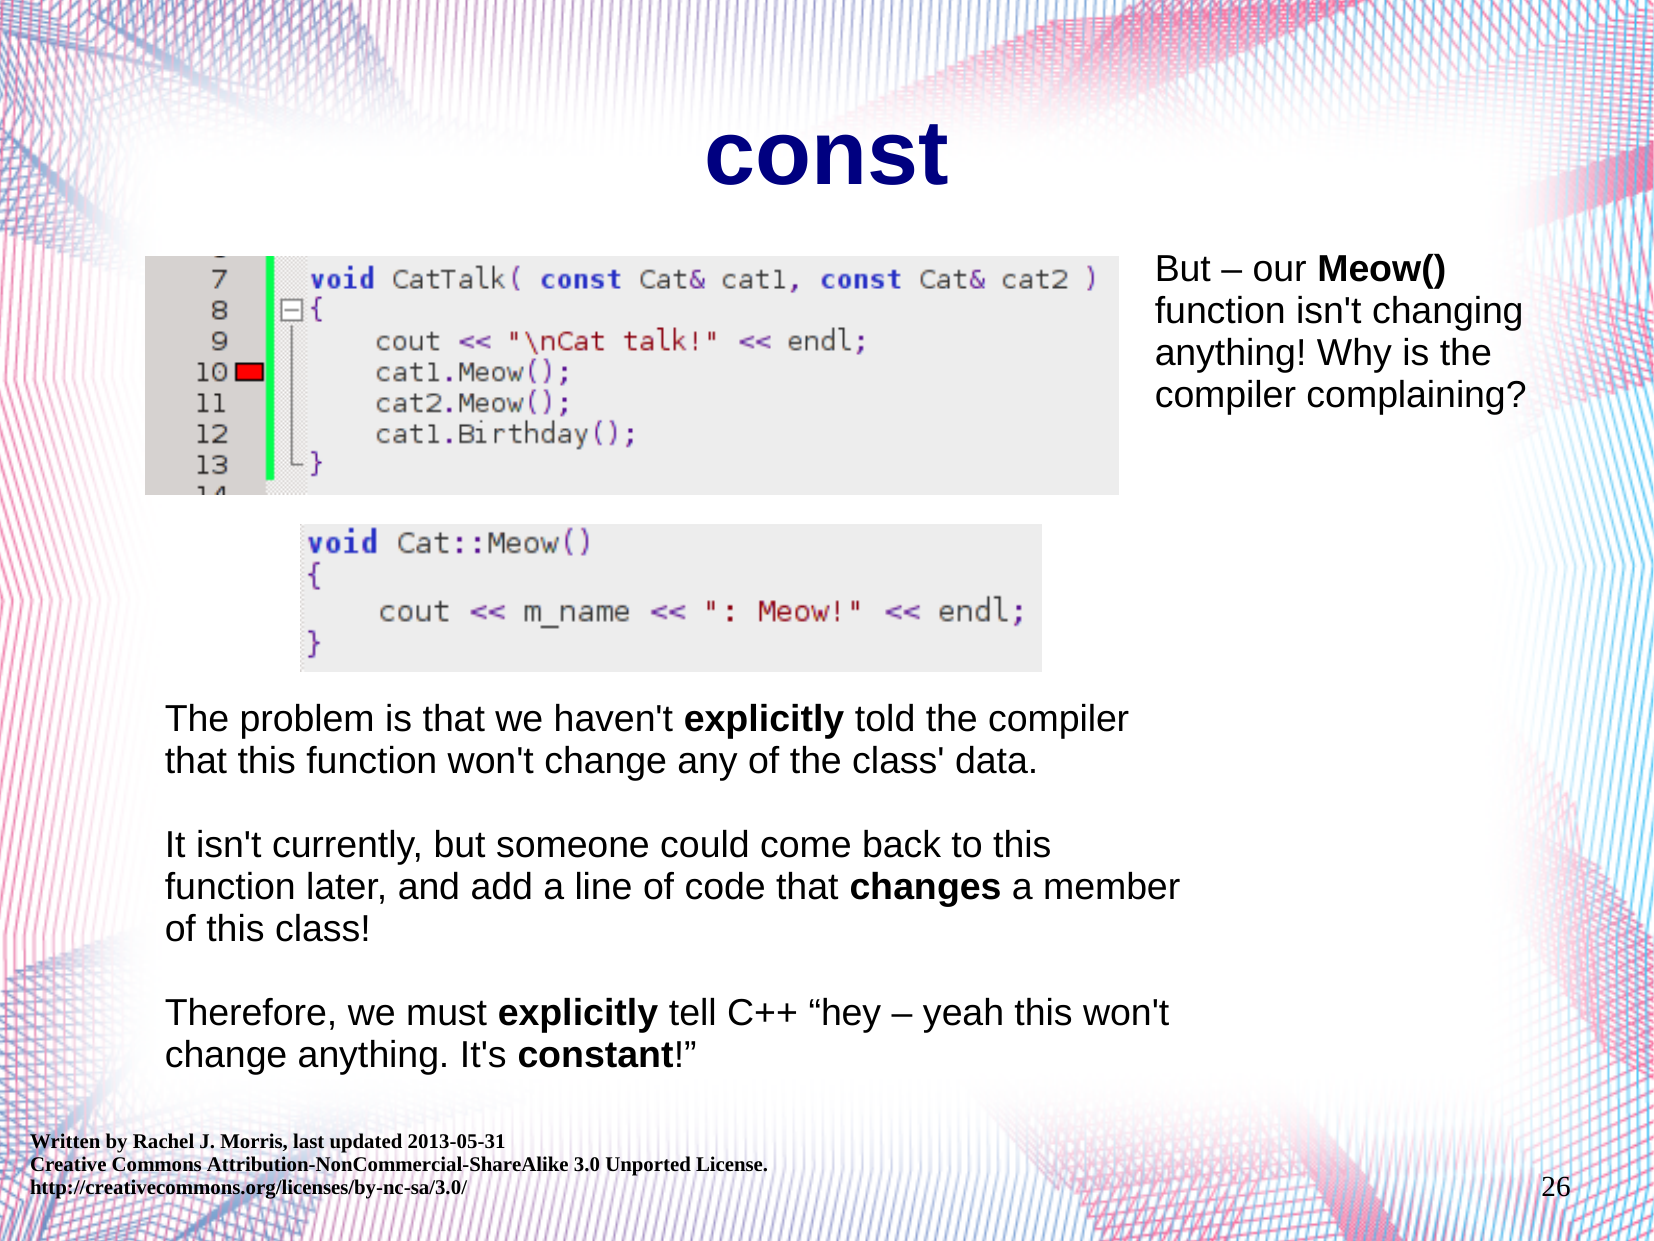

# const
But – our Meow() function isn't changing anything! Why is the compiler complaining?
The problem is that we haven't explicitly told the compiler that this function won't change any of the class' data.
It isn't currently, but someone could come back to this function later, and add a line of code that changes a member of this class!
Therefore, we must explicitly tell C++ “hey – yeah this won't change anything. It's constant!”
26